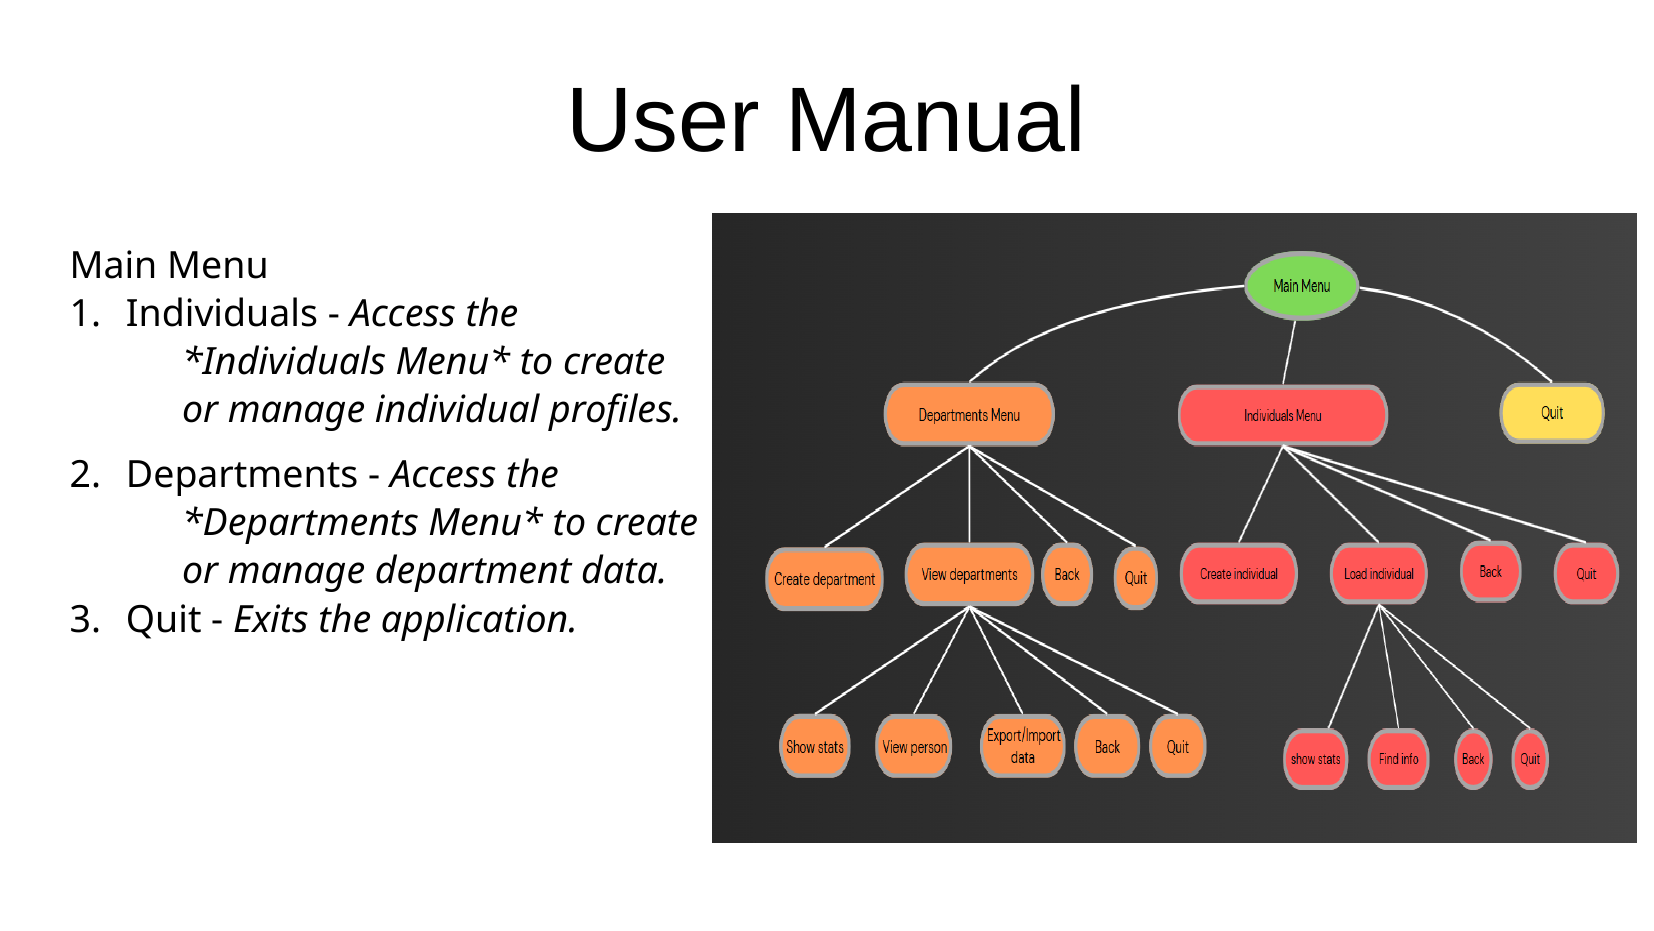

# User Manual
Main Menu
Individuals - Access the *Individuals Menu* to create or manage individual profiles.
Departments - Access the *Departments Menu* to create or manage department data.
Quit - Exits the application.